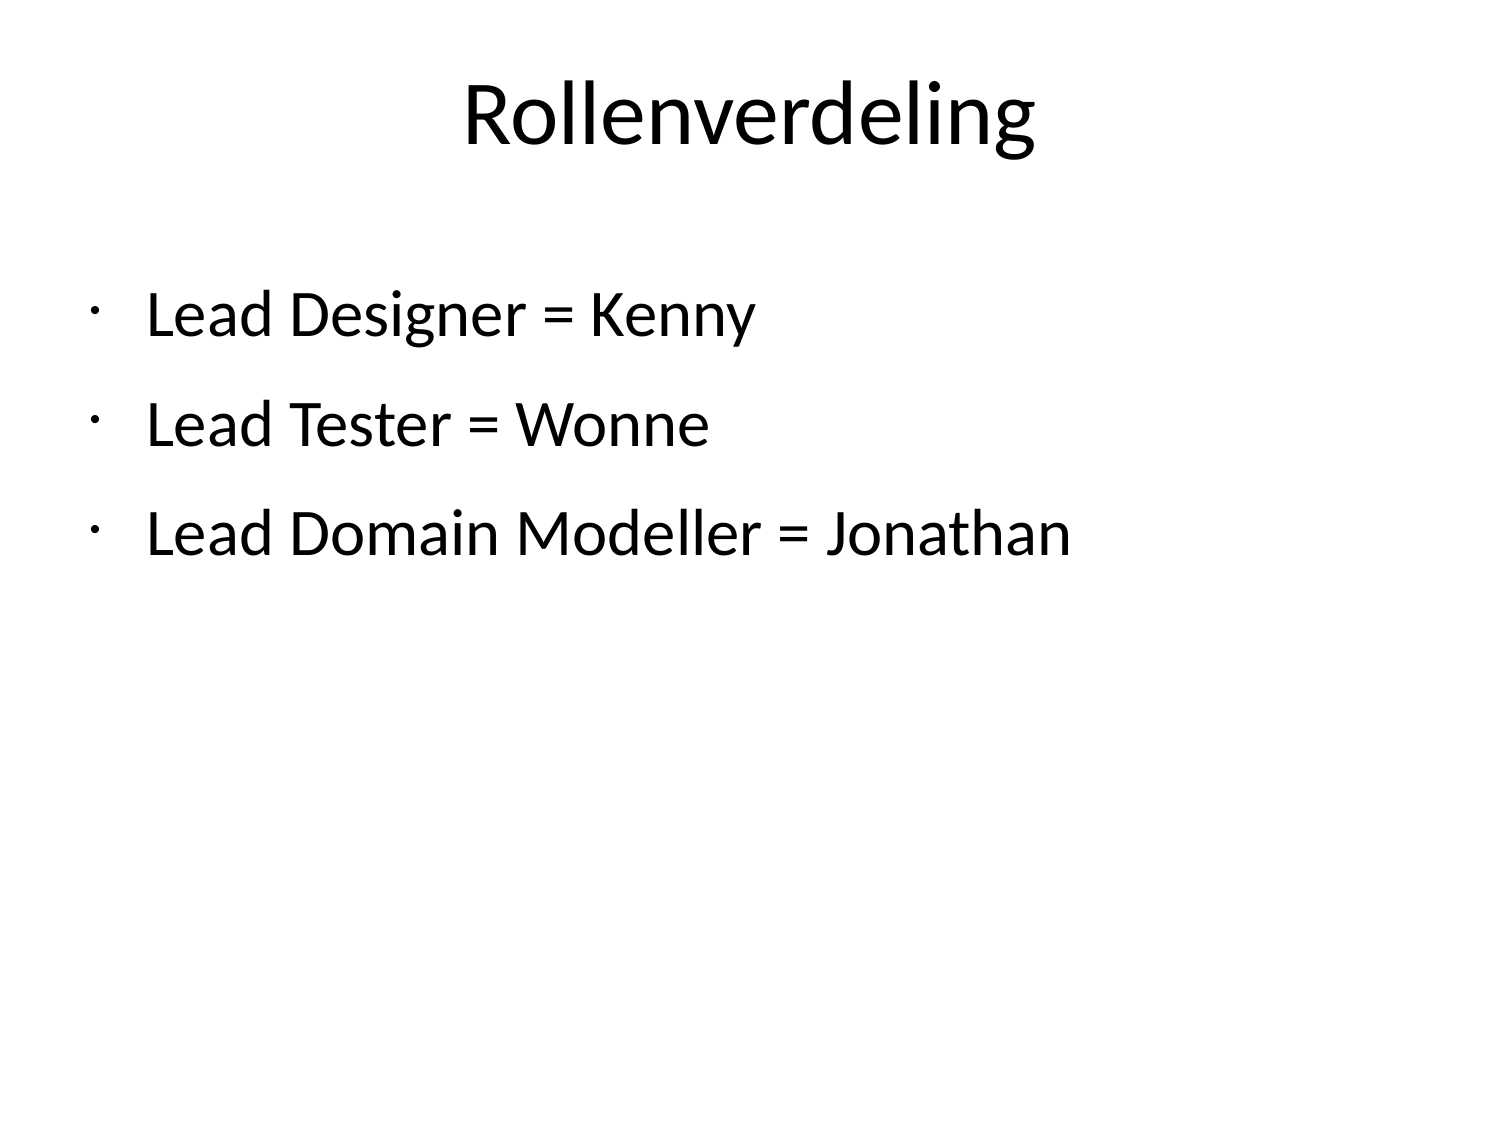

# Rollenverdeling
Lead Designer = Kenny
Lead Tester = Wonne
Lead Domain Modeller = Jonathan